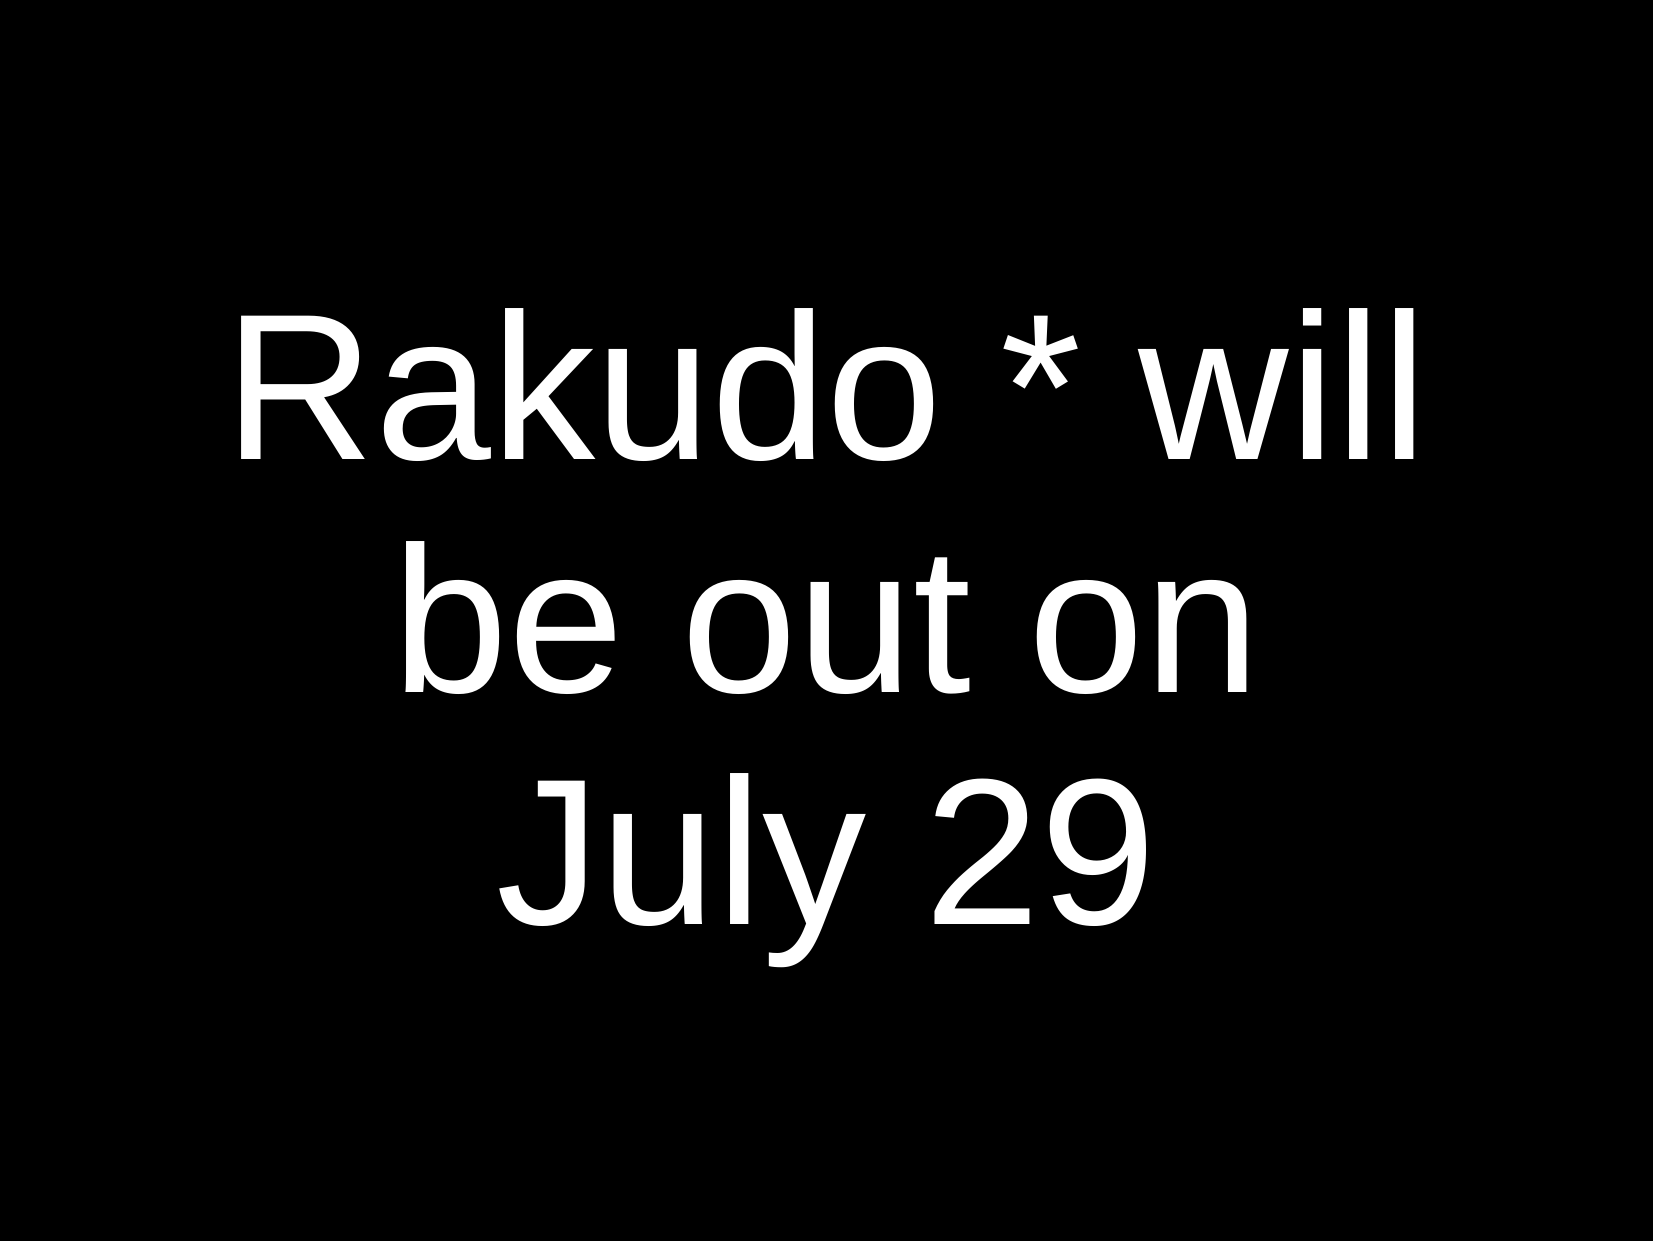

# Rakudo * will be out on July 29